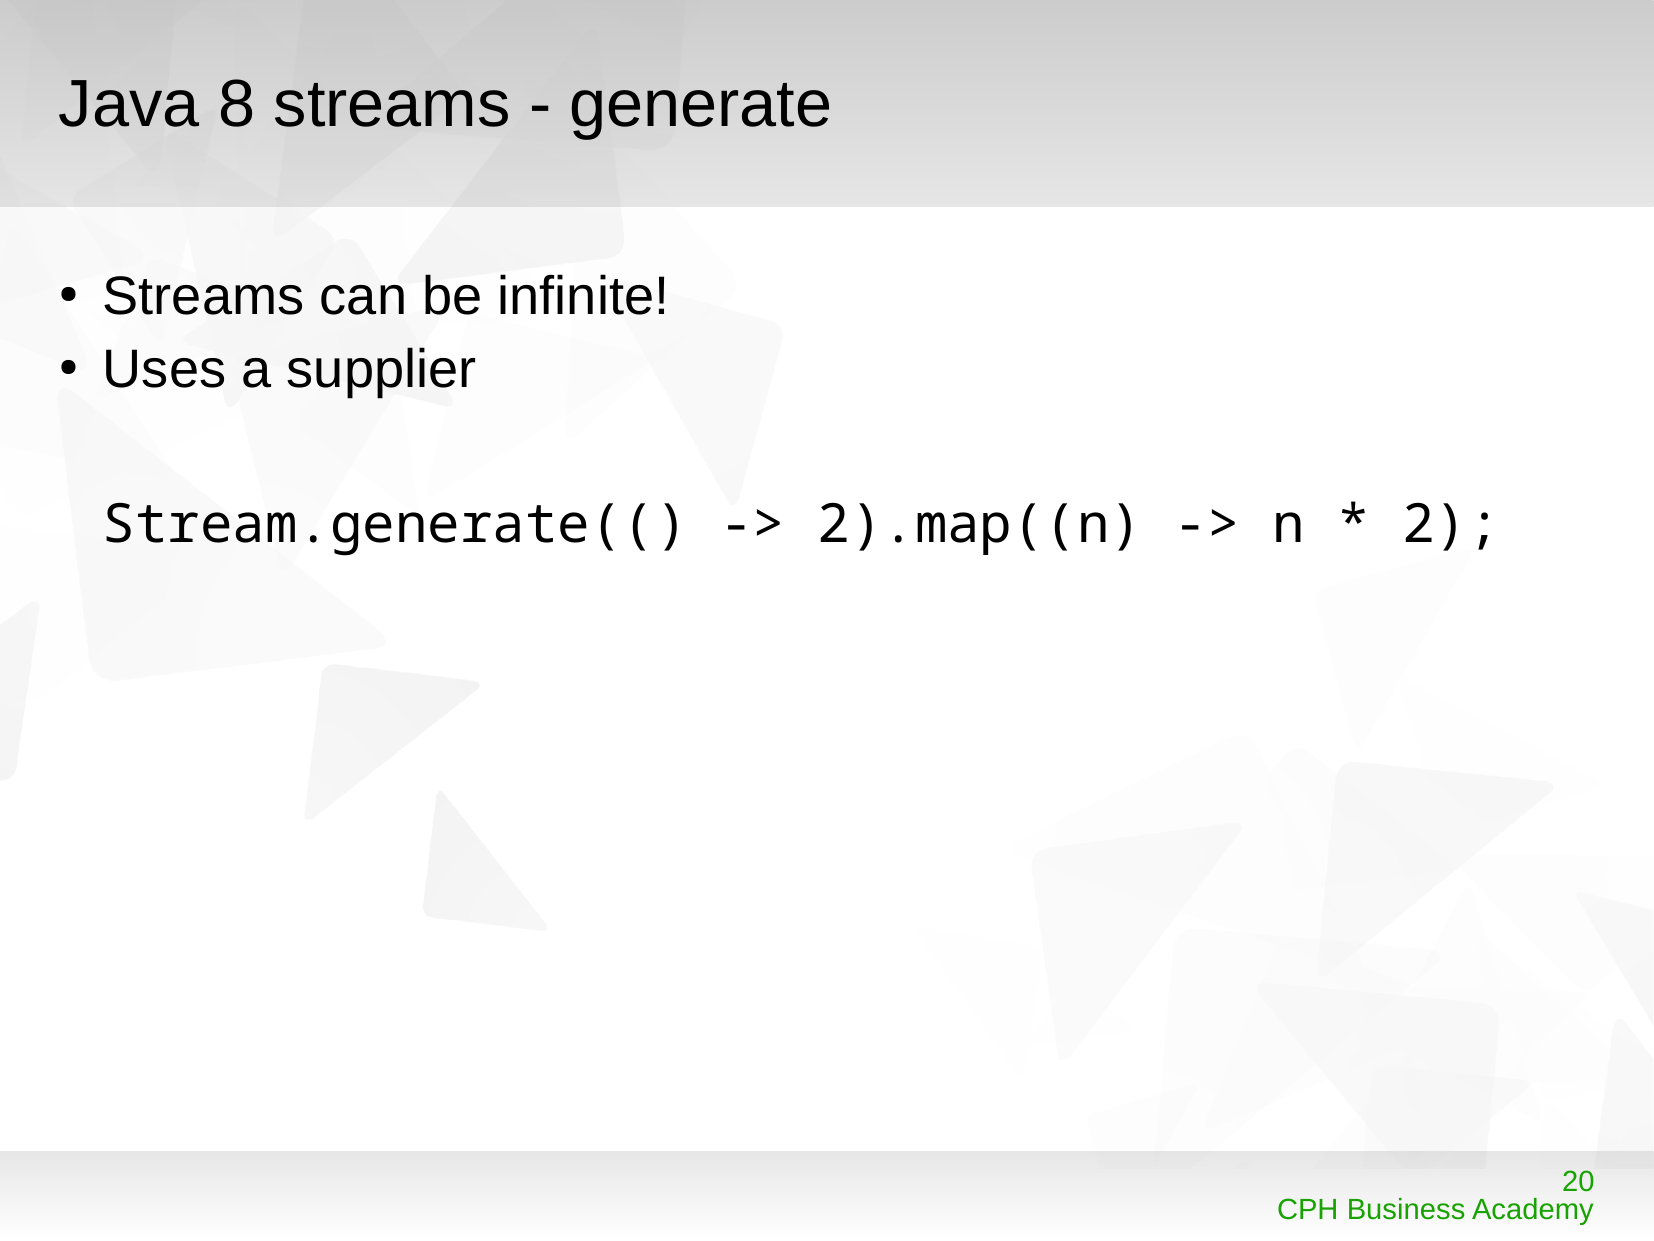

Java 8 streams - generate
# Streams can be infinite!
Uses a supplier
Stream.generate(() -> 2).map((n) -> n * 2);
20
CPH Business Academy